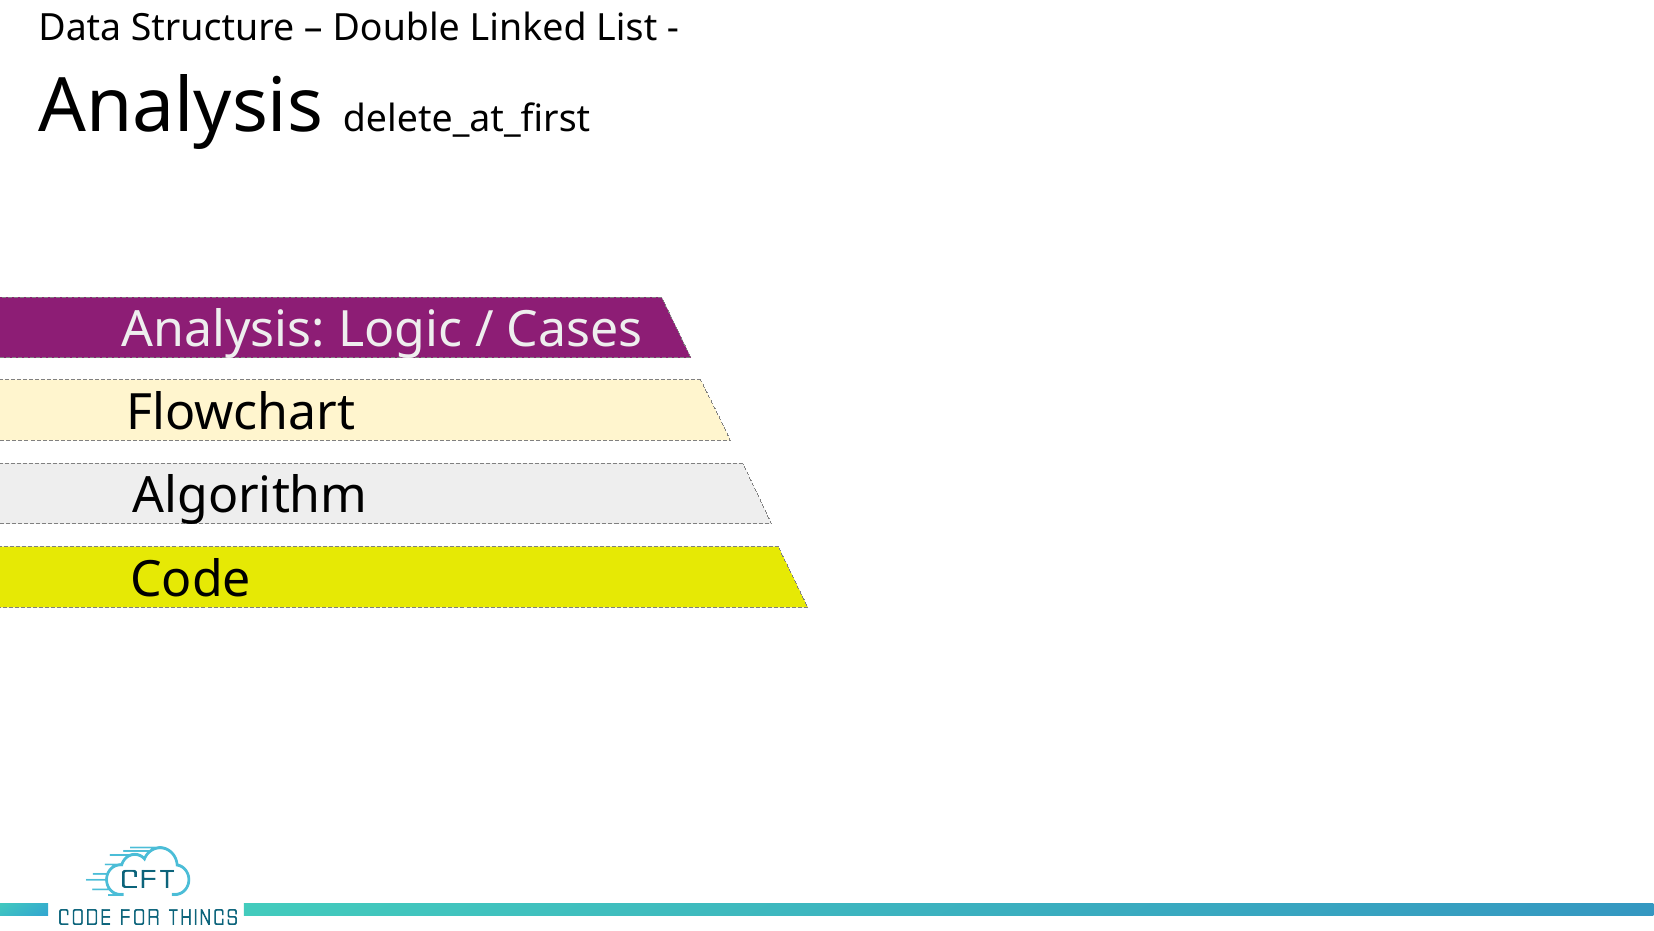

# Data Structure – Double Linked List - Analysis delete_at_first
	Analysis: Logic / Cases
	Flowchart
	Algorithm
	Code